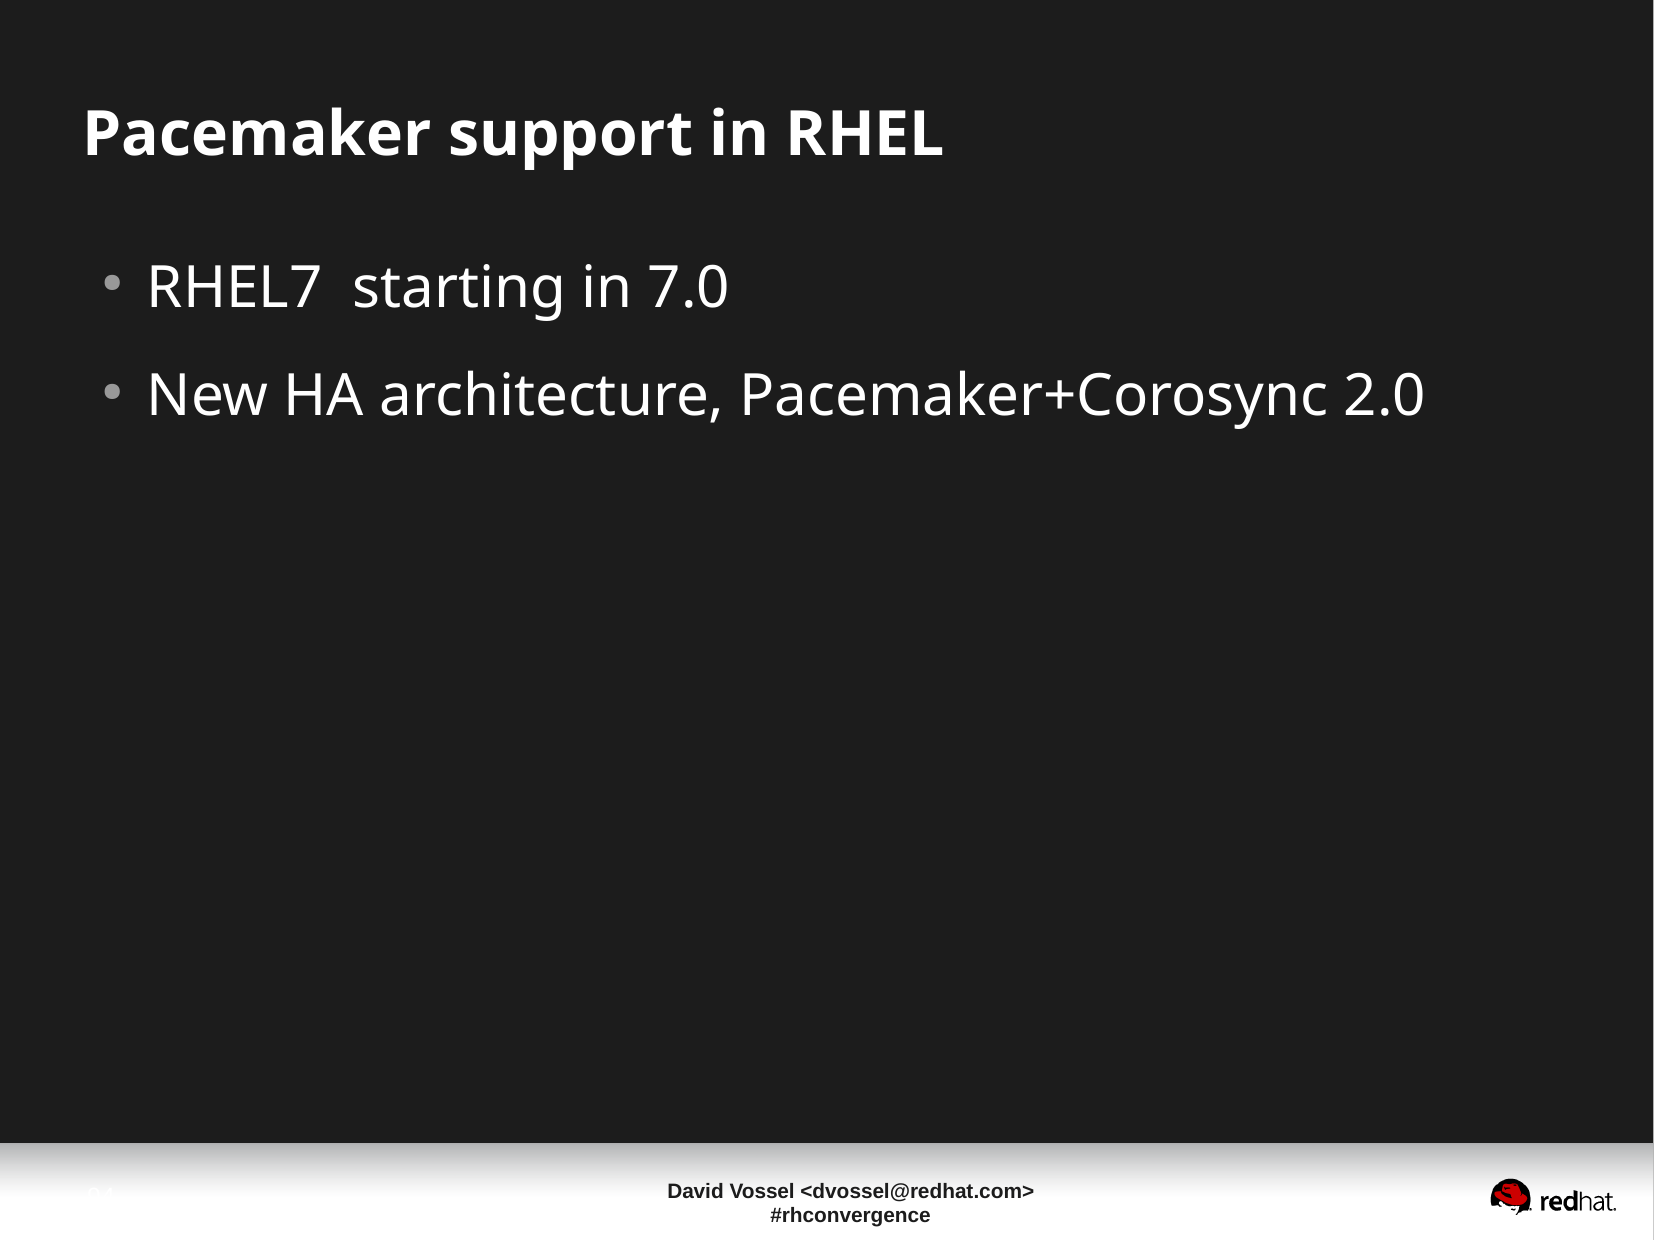

# Pacemaker support in RHEL
RHEL7 starting in 7.0
New HA architecture, Pacemaker+Corosync 2.0